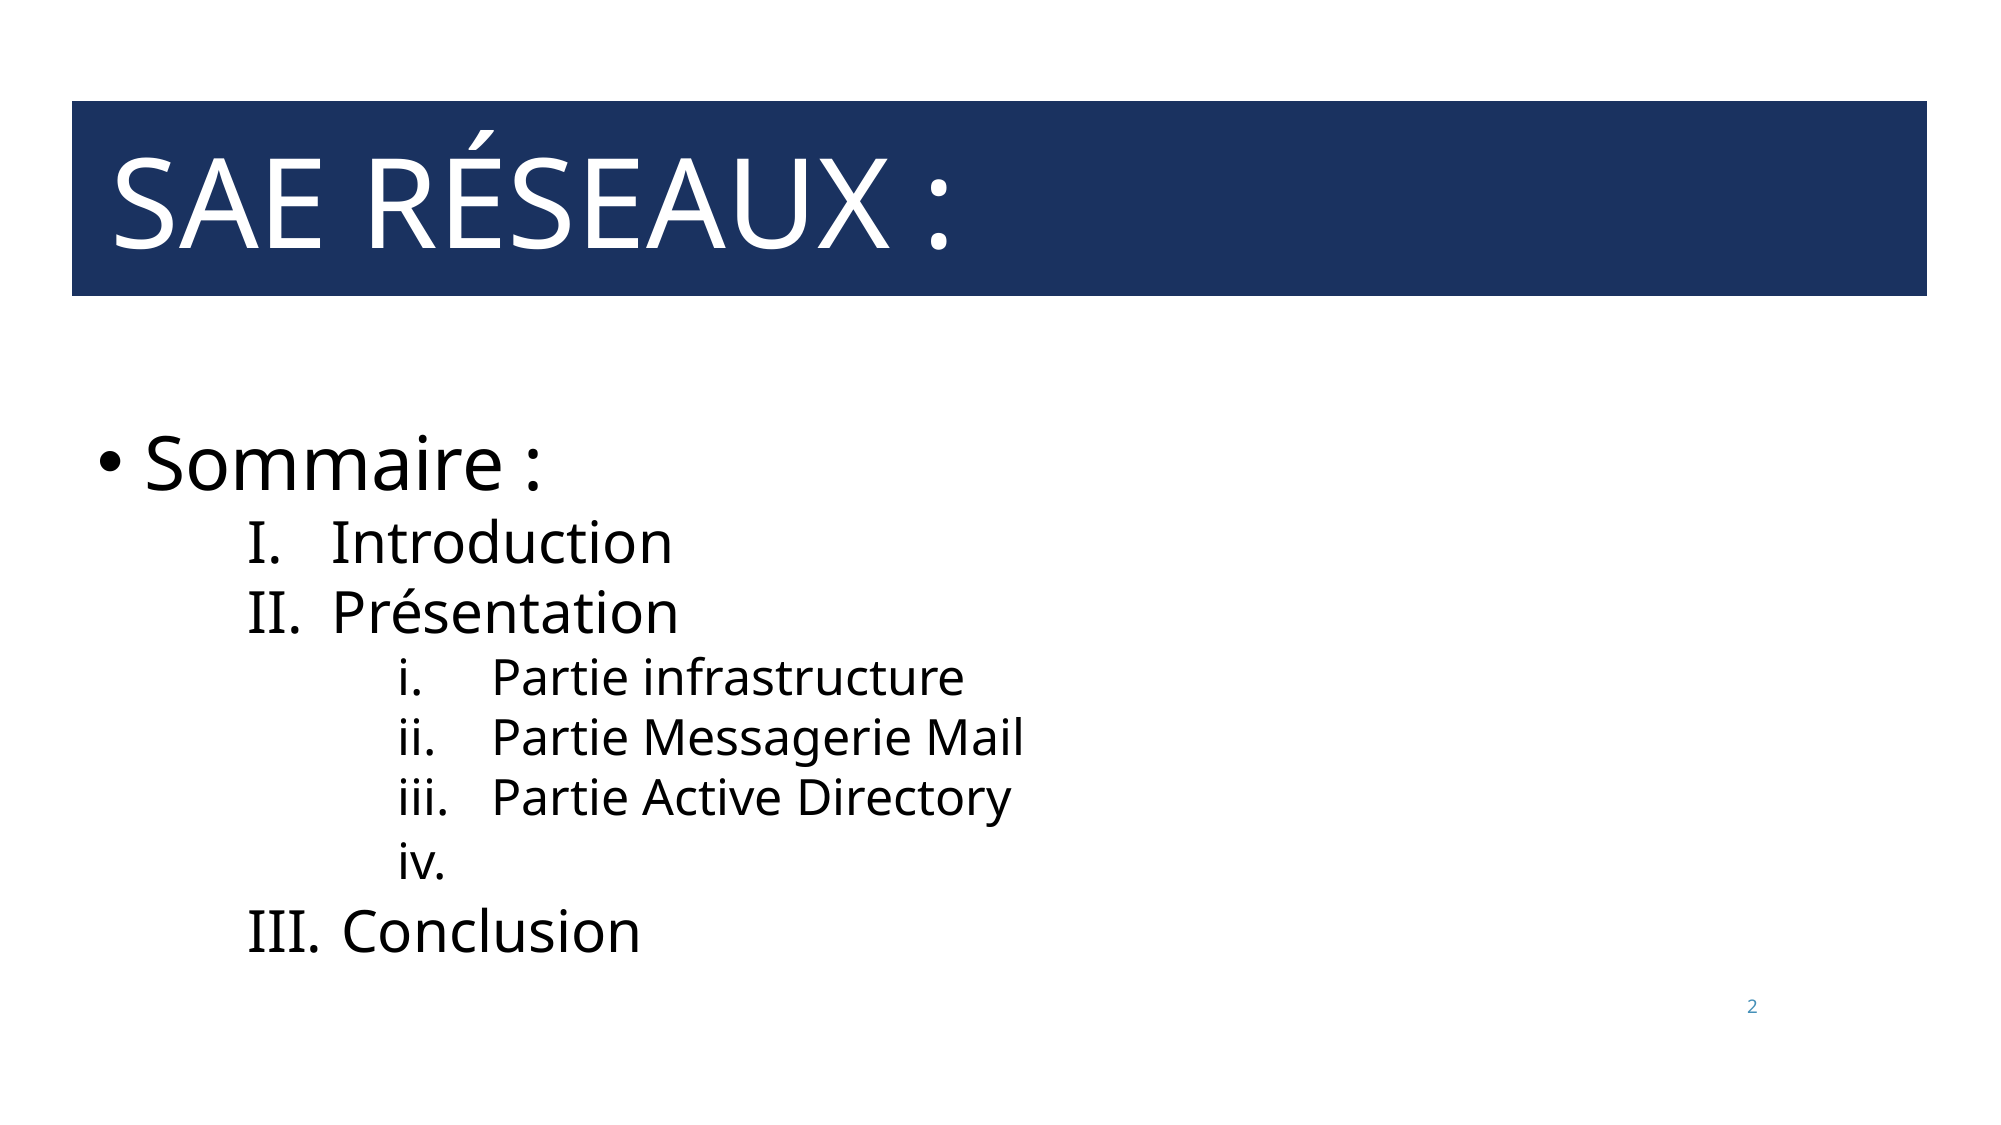

# SAE Réseaux :
Sommaire :
Introduction
Présentation
Partie infrastructure
Partie Messagerie Mail
Partie Active Directory
Conclusion